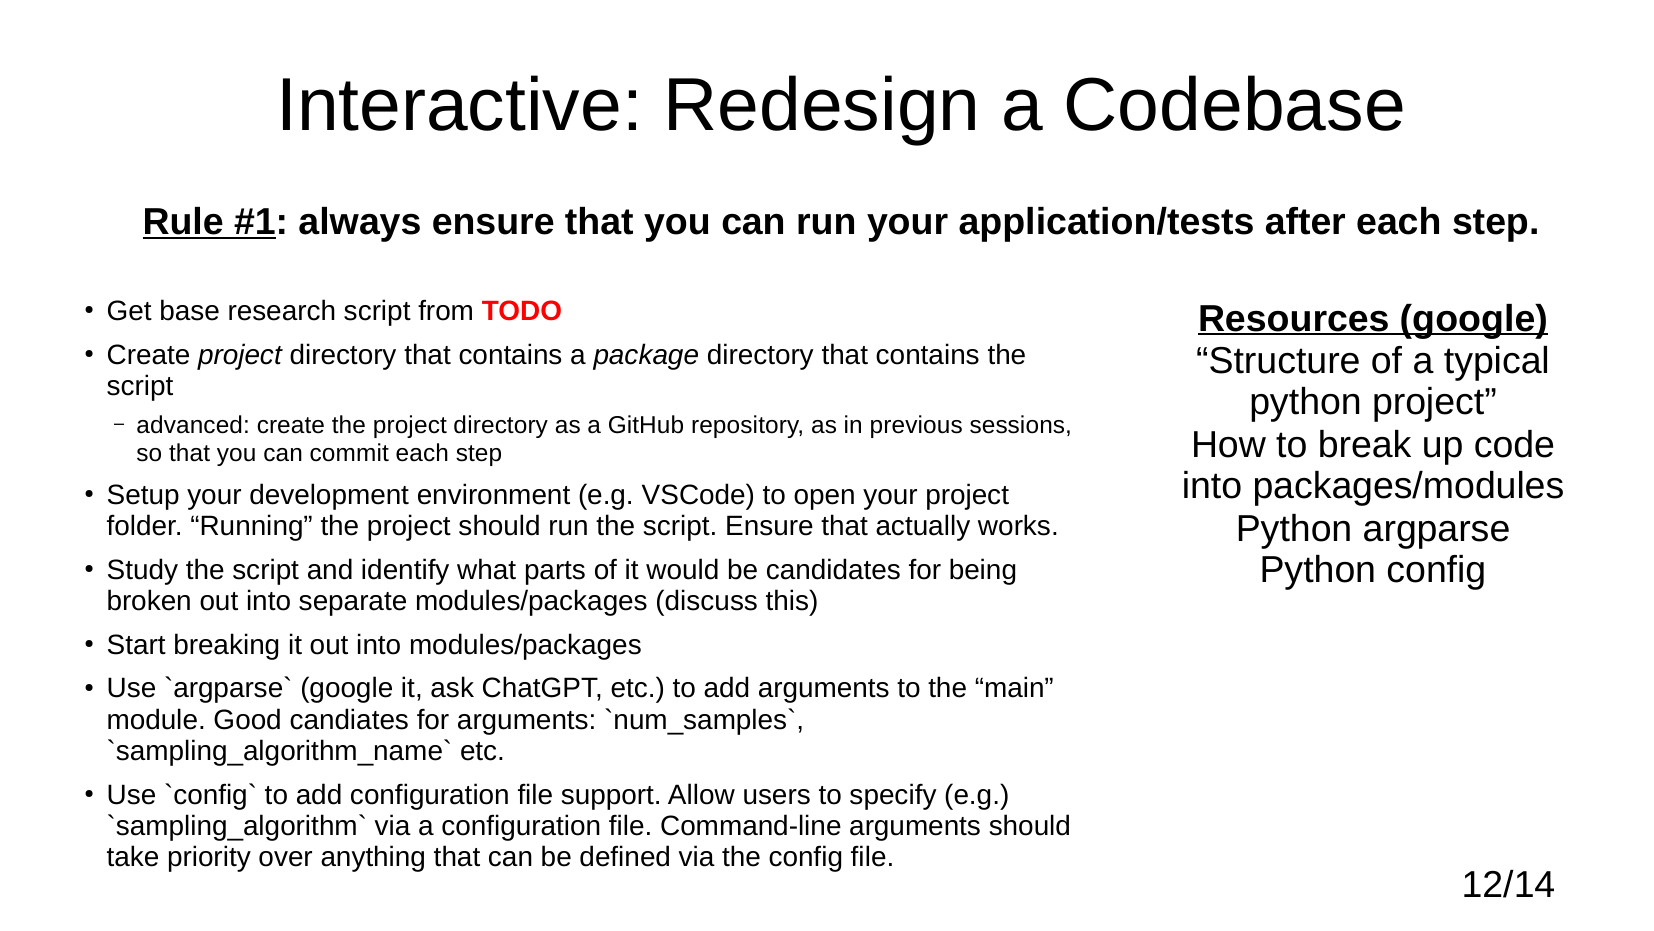

# Interactive: Redesign a Codebase
Rule #1: always ensure that you can run your application/tests after each step.
Resources (google)
“Structure of a typical python project”
How to break up code into packages/modules
Python argparse
Python config
Get base research script from TODO
Create project directory that contains a package directory that contains the script
advanced: create the project directory as a GitHub repository, as in previous sessions, so that you can commit each step
Setup your development environment (e.g. VSCode) to open your project folder. “Running” the project should run the script. Ensure that actually works.
Study the script and identify what parts of it would be candidates for being broken out into separate modules/packages (discuss this)
Start breaking it out into modules/packages
Use `argparse` (google it, ask ChatGPT, etc.) to add arguments to the “main” module. Good candiates for arguments: `num_samples`, `sampling_algorithm_name` etc.
Use `config` to add configuration file support. Allow users to specify (e.g.) `sampling_algorithm` via a configuration file. Command-line arguments should take priority over anything that can be defined via the config file.